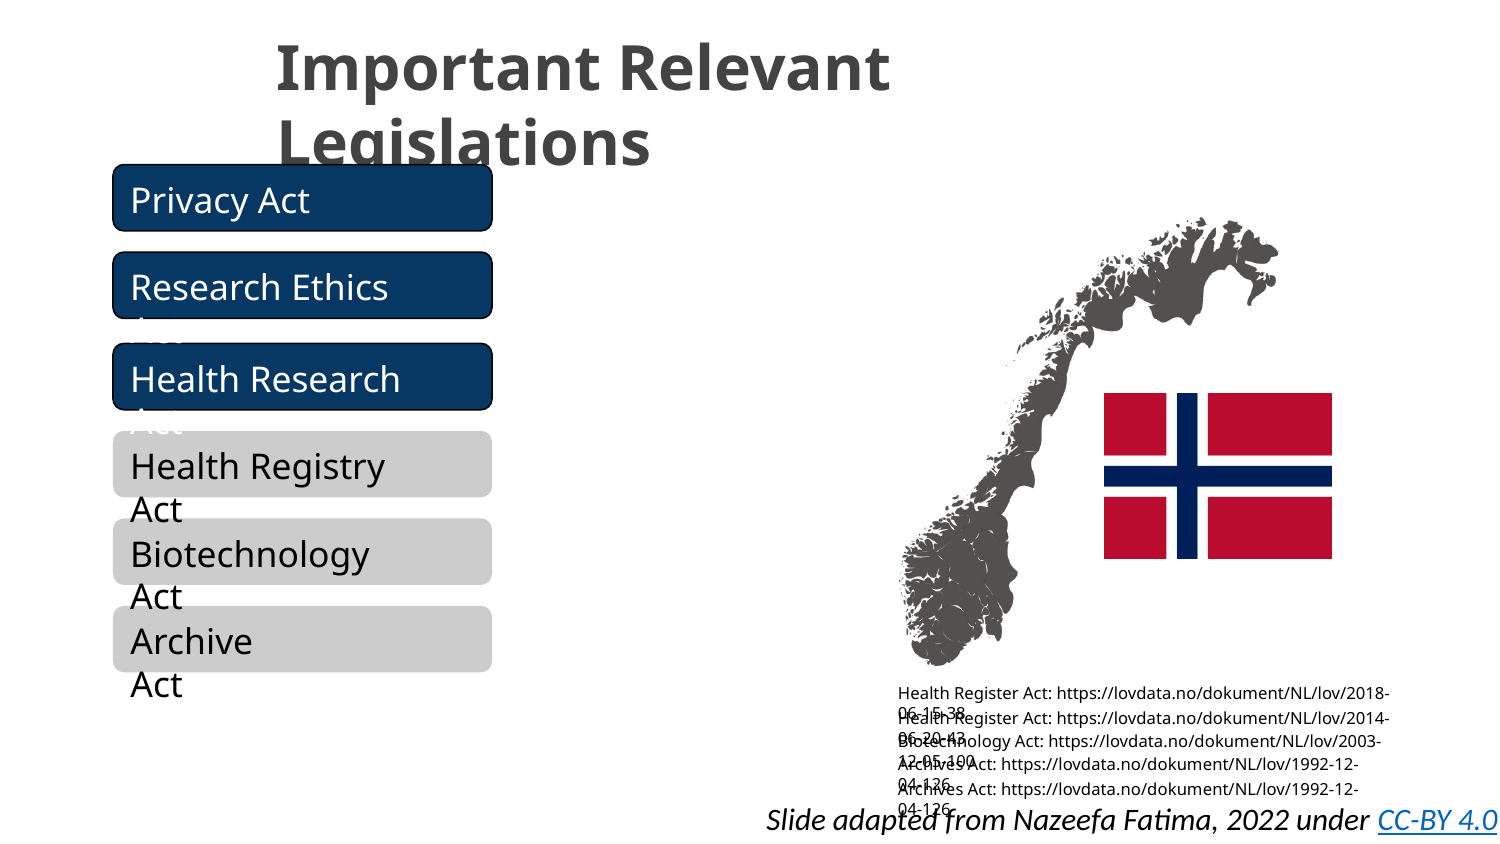

Important Relevant Legislations
Privacy Act
Research Ethics Act
Health Research Act
Health Registry Act
Biotechnology Act
Archive Act
Health Register Act: https://lovdata.no/dokument/NL/lov/2018-06-15-38
Health Register Act: https://lovdata.no/dokument/NL/lov/2014-06-20-43
Biotechnology Act: https://lovdata.no/dokument/NL/lov/2003-12-05-100
Archives Act: https://lovdata.no/dokument/NL/lov/1992-12-04-126
Archives Act: https://lovdata.no/dokument/NL/lov/1992-12-04-126
Slide adapted from Nazeefa Fatima, 2022 under CC-BY 4.0